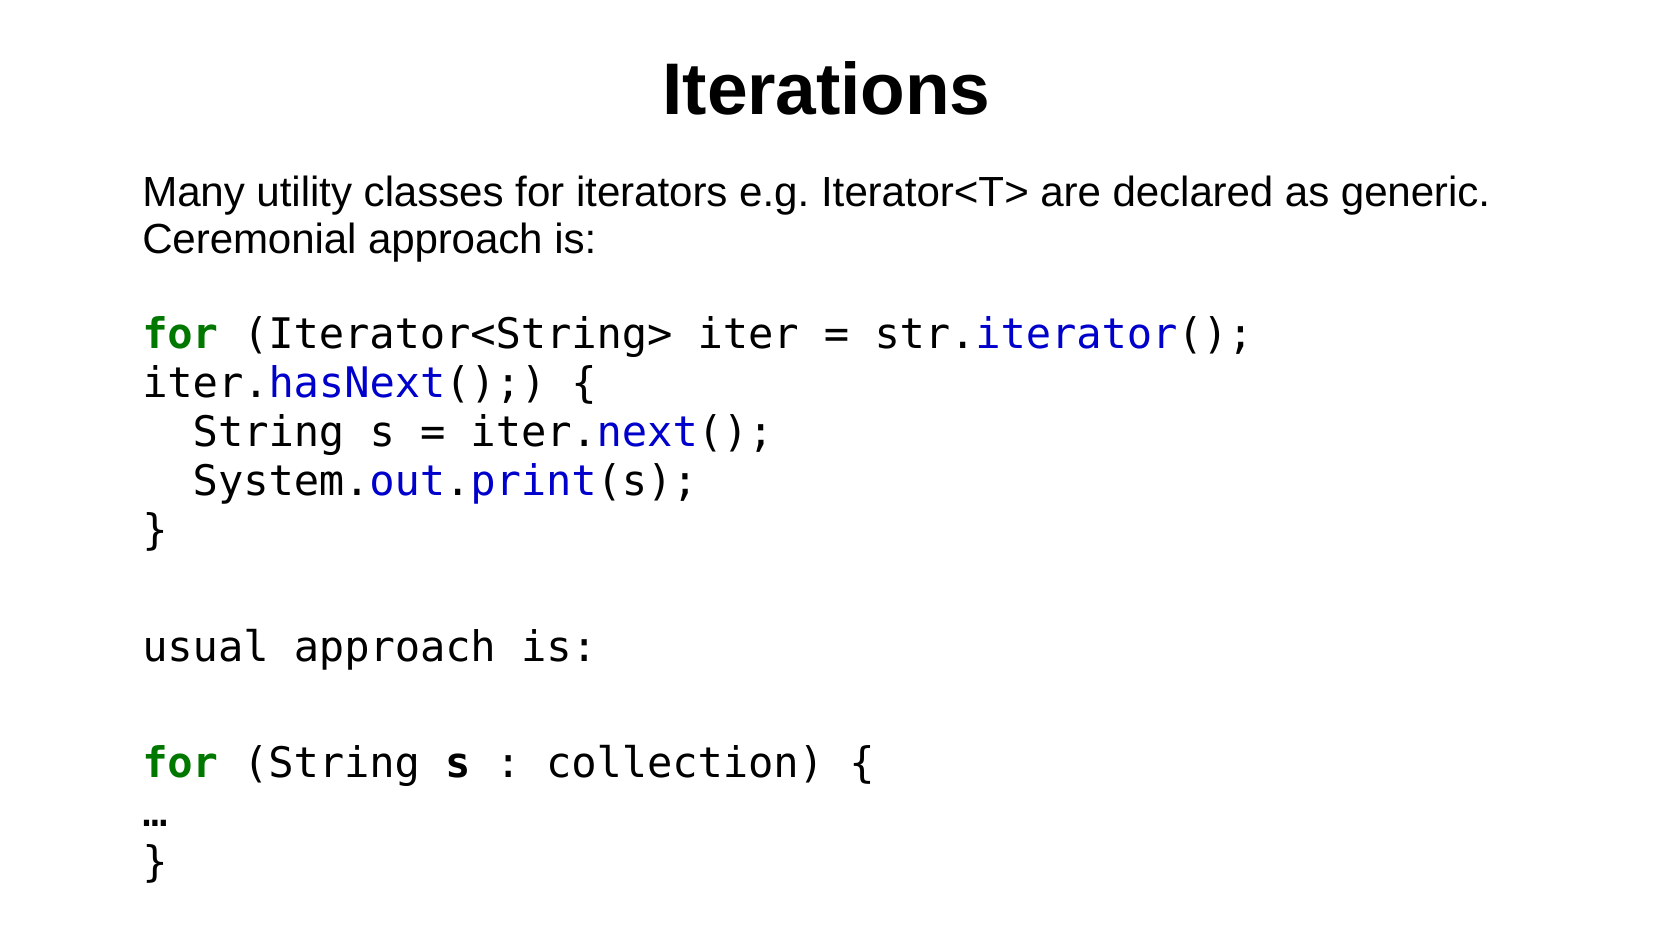

# Iterations
Many utility classes for iterators e.g. Iterator<T> are declared as generic.
Ceremonial approach is:
for (Iterator<String> iter = str.iterator(); iter.hasNext();) {
 String s = iter.next();
 System.out.print(s);
}
usual approach is:
for (String s : collection) {
…
}